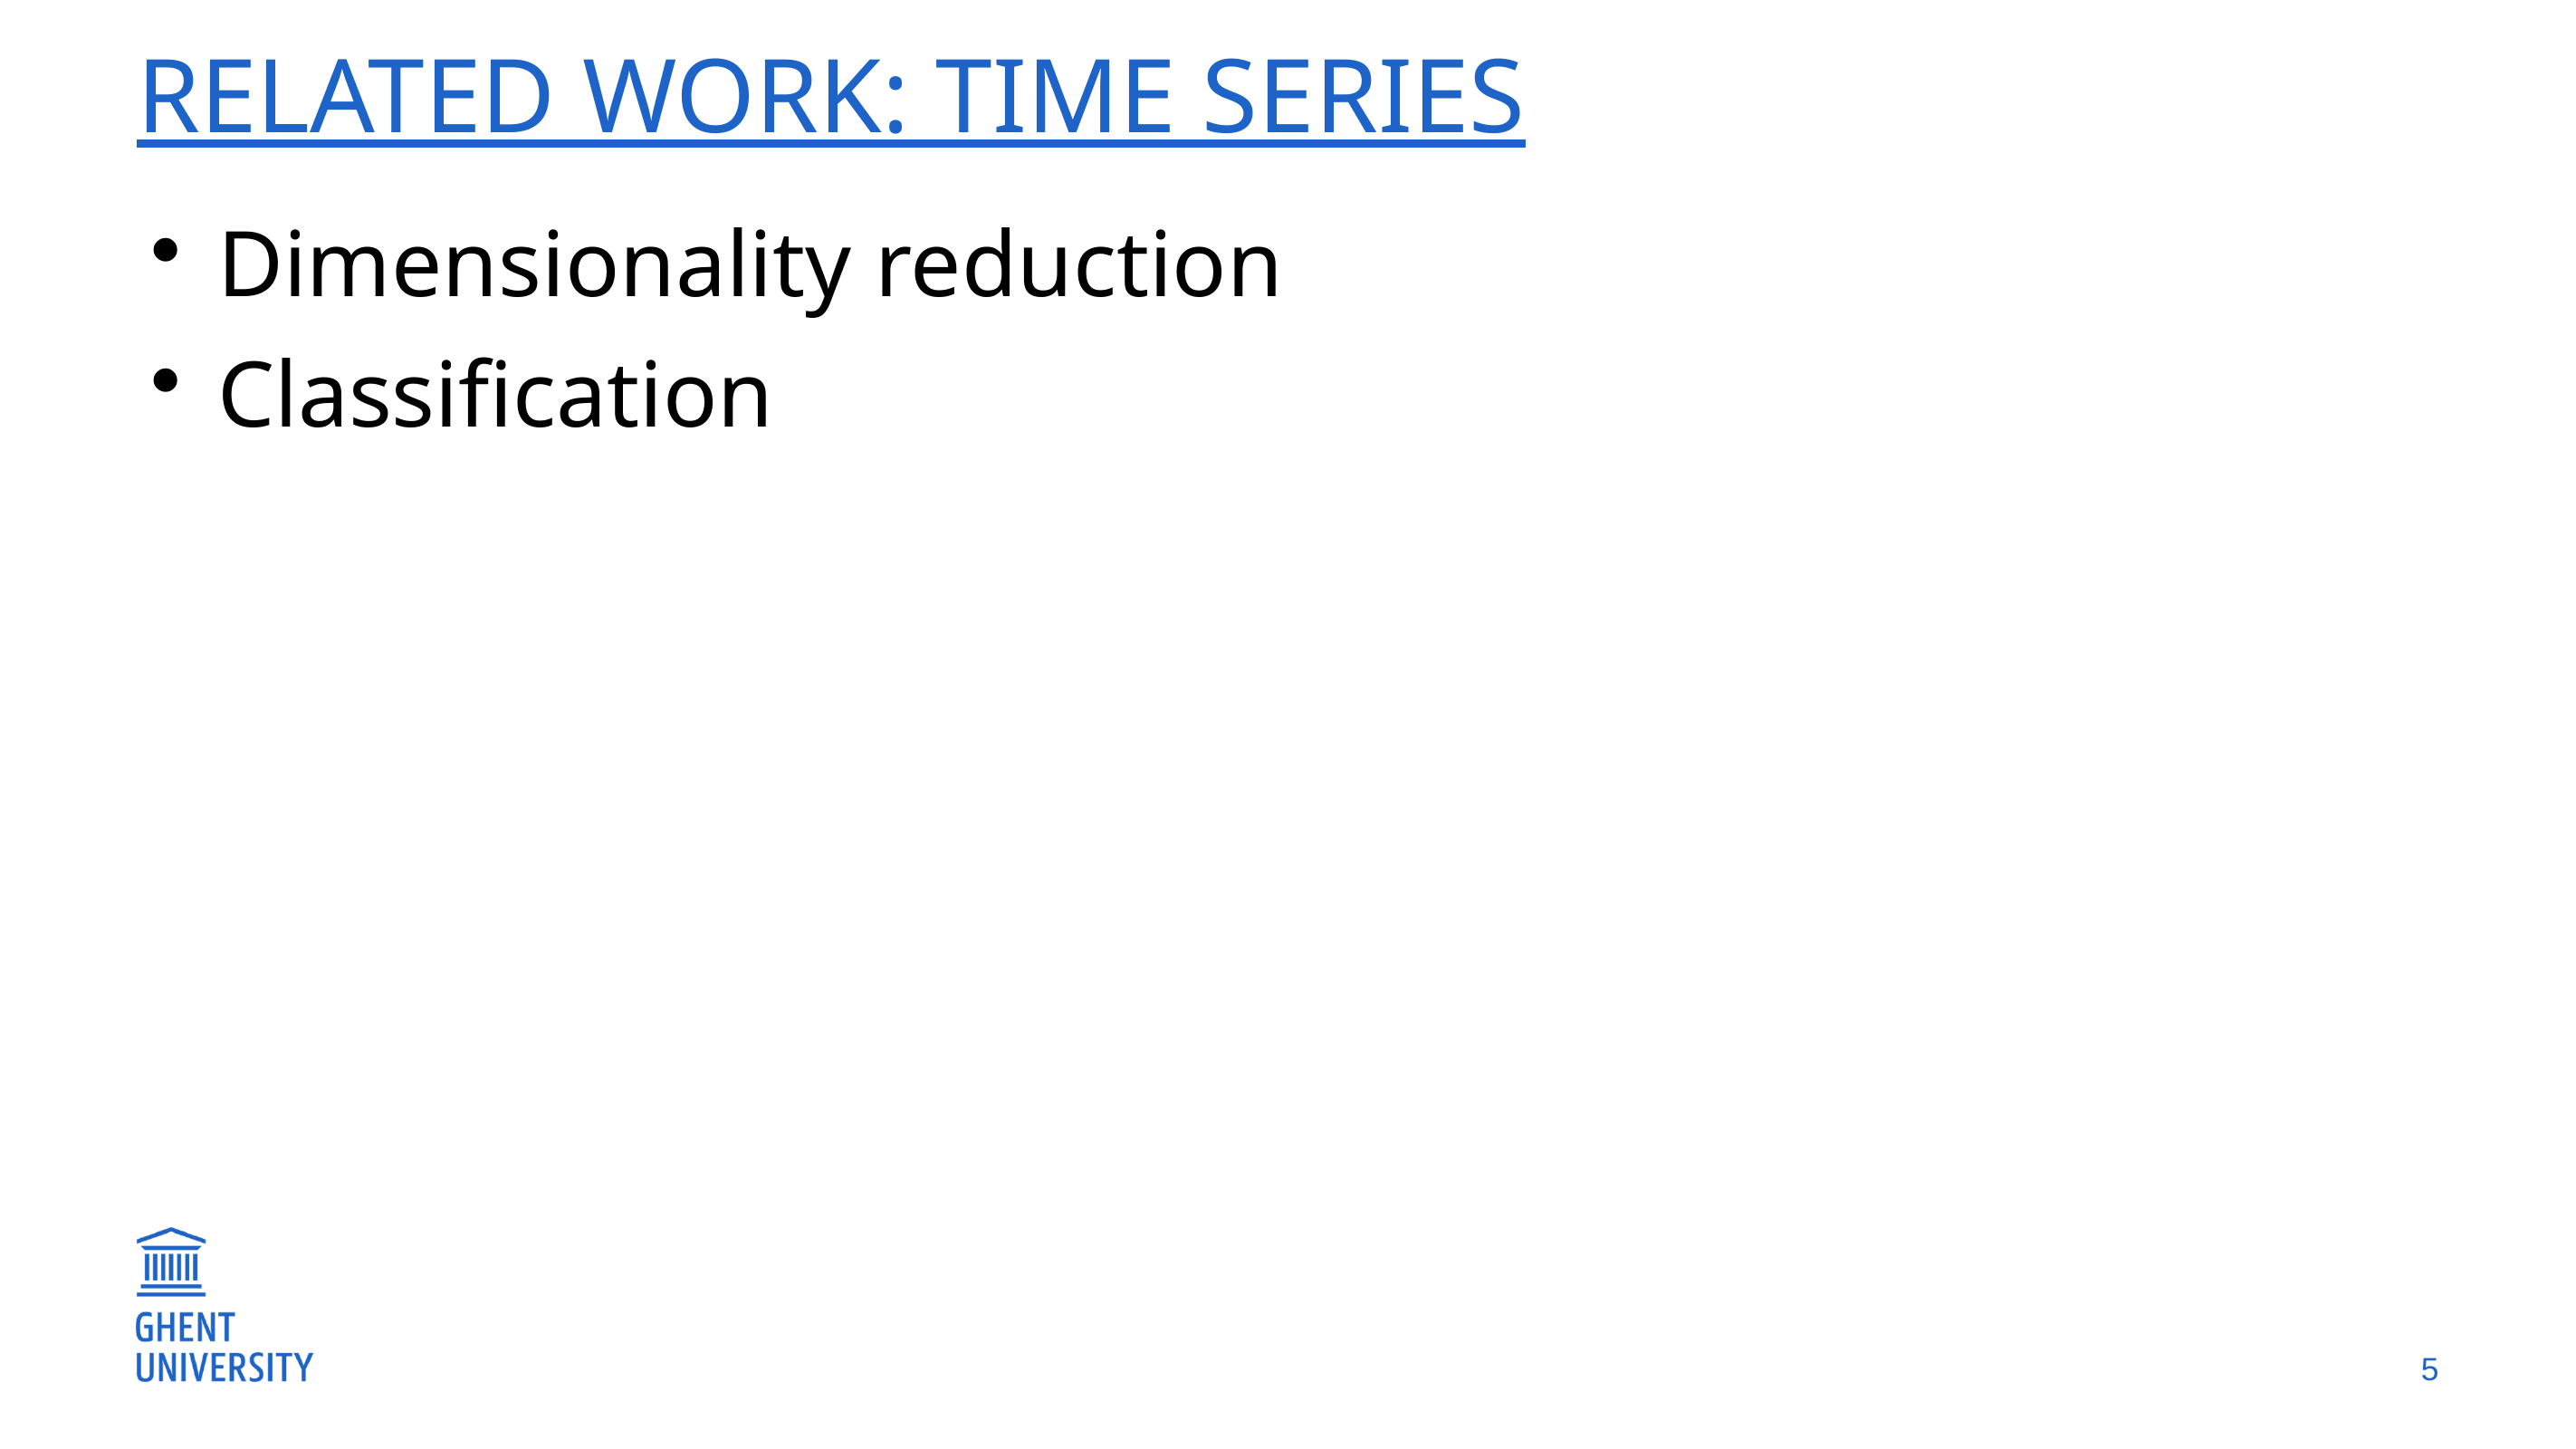

# RelATED wORK: TIME Series
Dimensionality reduction
Classification
5